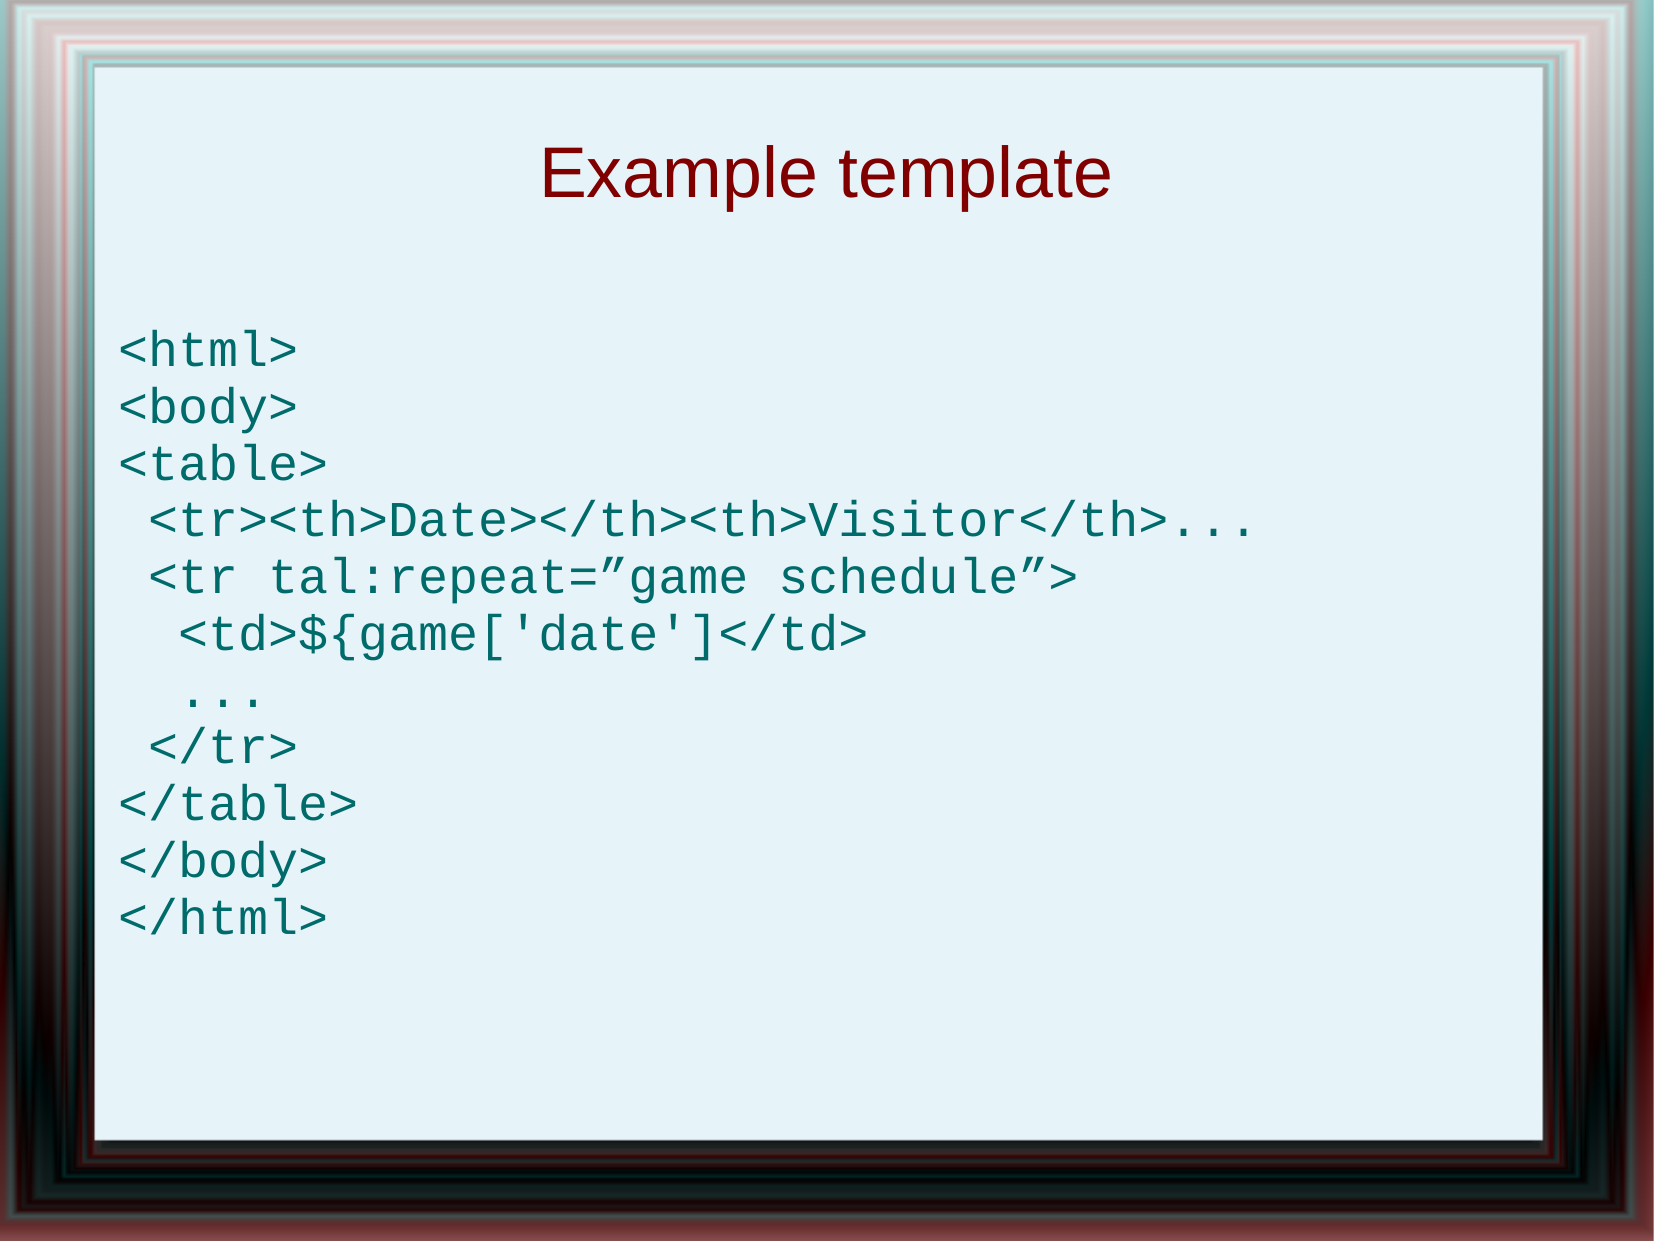

# Example template
<html>
<body>
<table>
 <tr><th>Date></th><th>Visitor</th>...
 <tr tal:repeat=”game schedule”>
 <td>${game['date']</td>
 ...
 </tr>
</table>
</body>
</html>